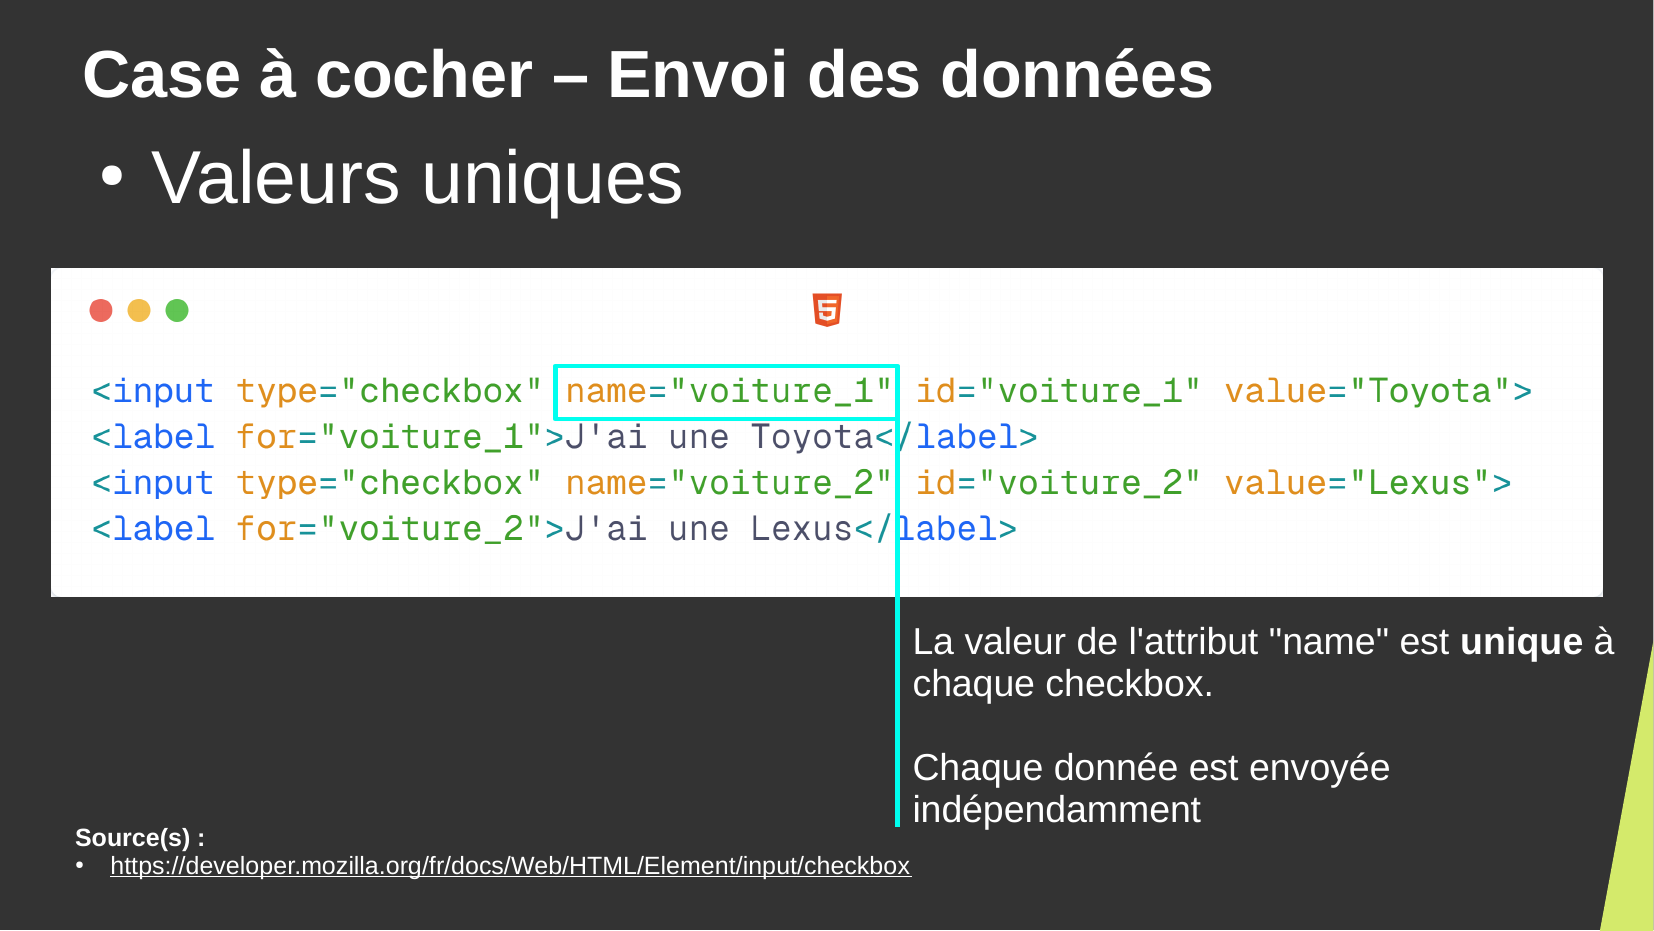

# Case à cocher – Envoi des données
Valeurs uniques
La valeur de l'attribut "name" est unique à chaque checkbox.
Chaque donnée est envoyée indépendamment
Source(s) :
https://developer.mozilla.org/fr/docs/Web/HTML/Element/input/checkbox